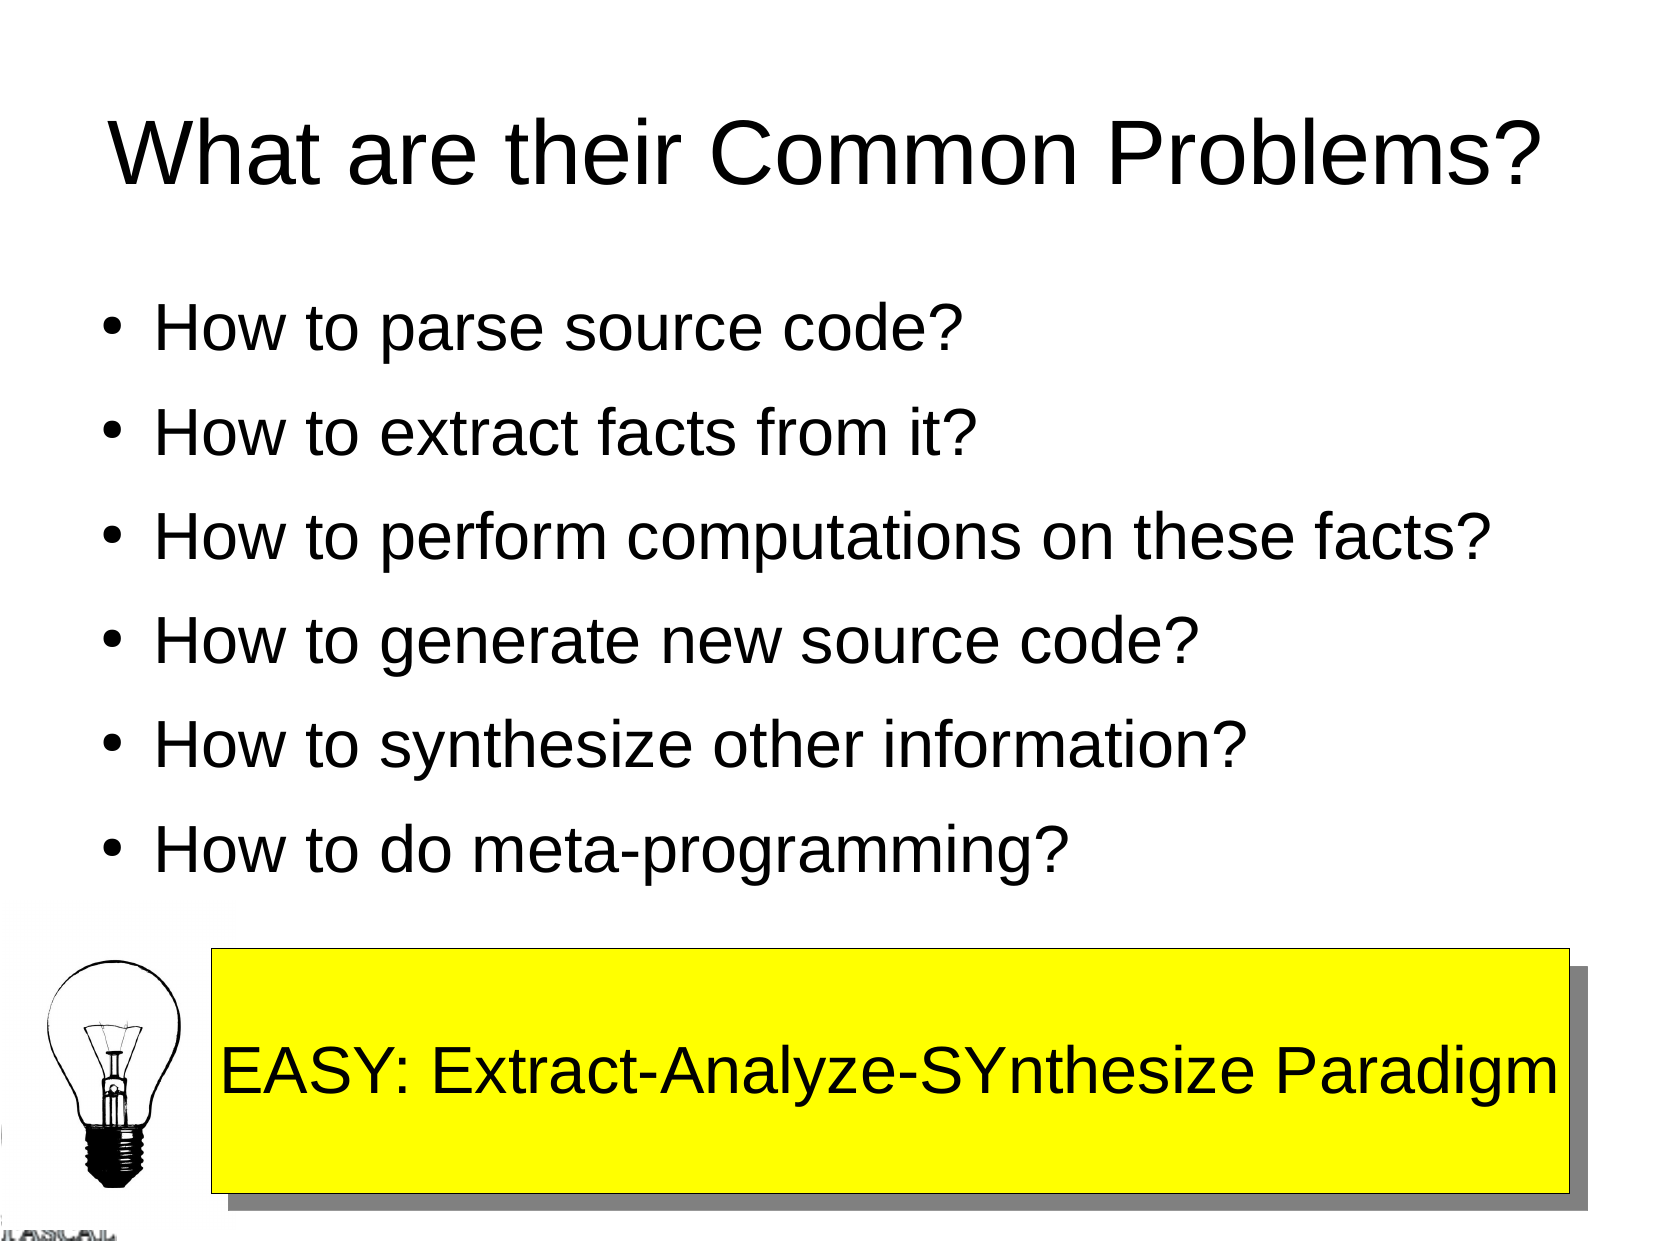

# What are their Common Problems?
How to parse source code?
How to extract facts from it?
How to perform computations on these facts?
How to generate new source code?
How to synthesize other information?
How to do meta-programming?
EASY: Extract-Analyze-SYnthesize Paradigm
7